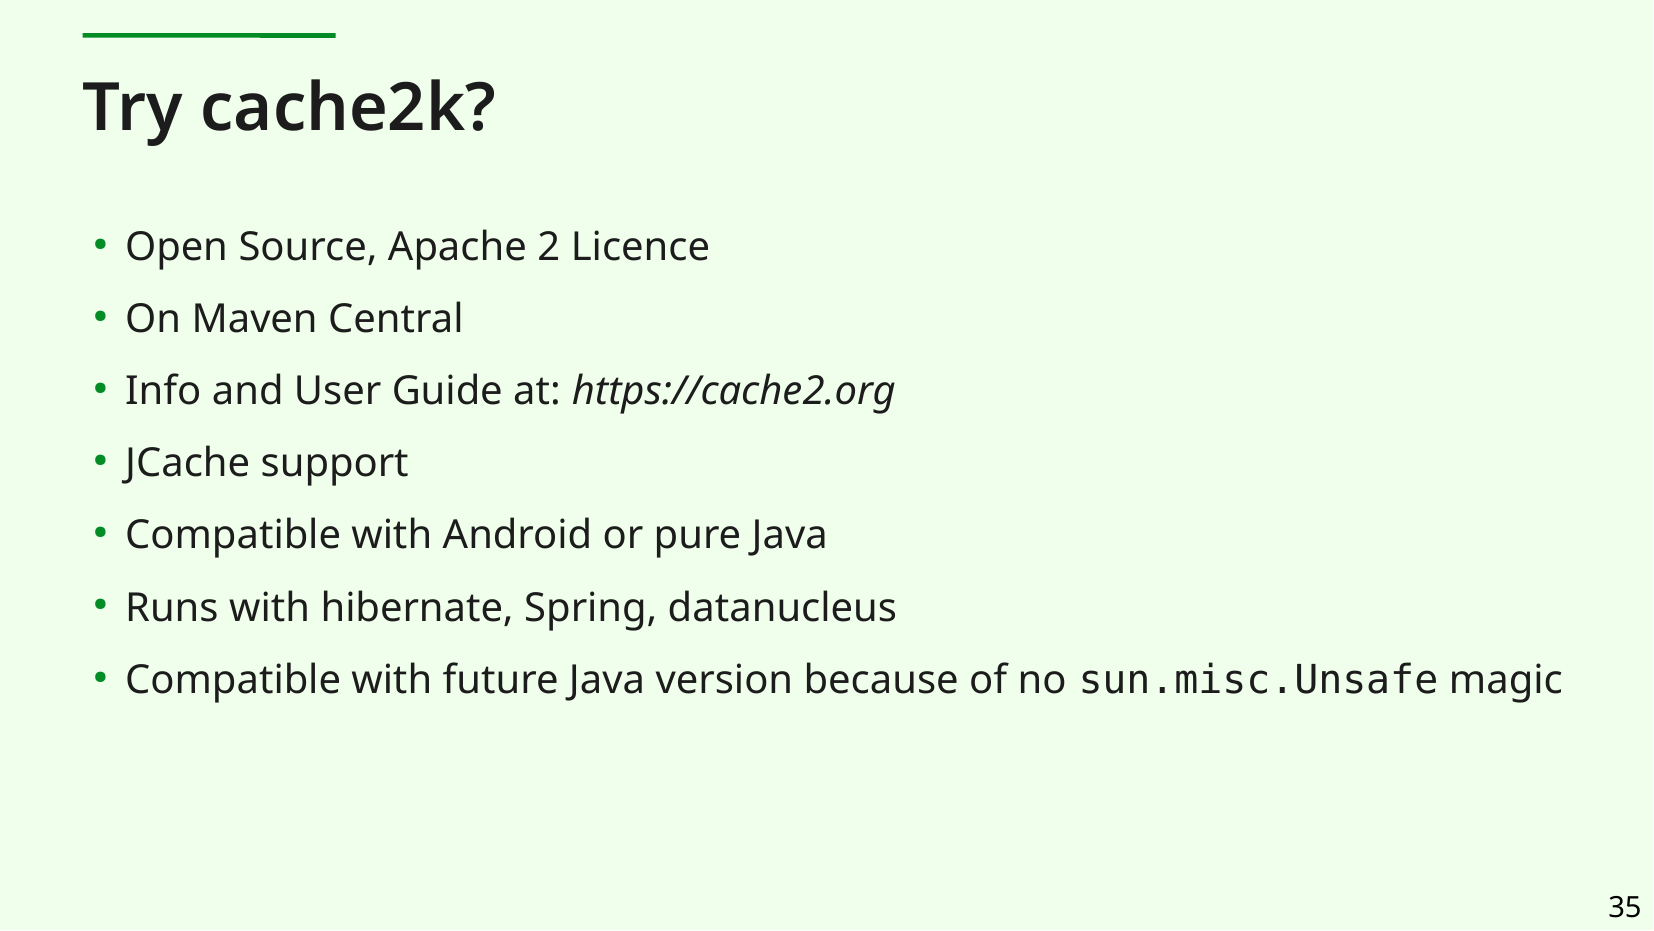

# Try cache2k?
Open Source, Apache 2 Licence
On Maven Central
Info and User Guide at: https://cache2.org
JCache support
Compatible with Android or pure Java
Runs with hibernate, Spring, datanucleus
Compatible with future Java version because of no sun.misc.Unsafe magic
35